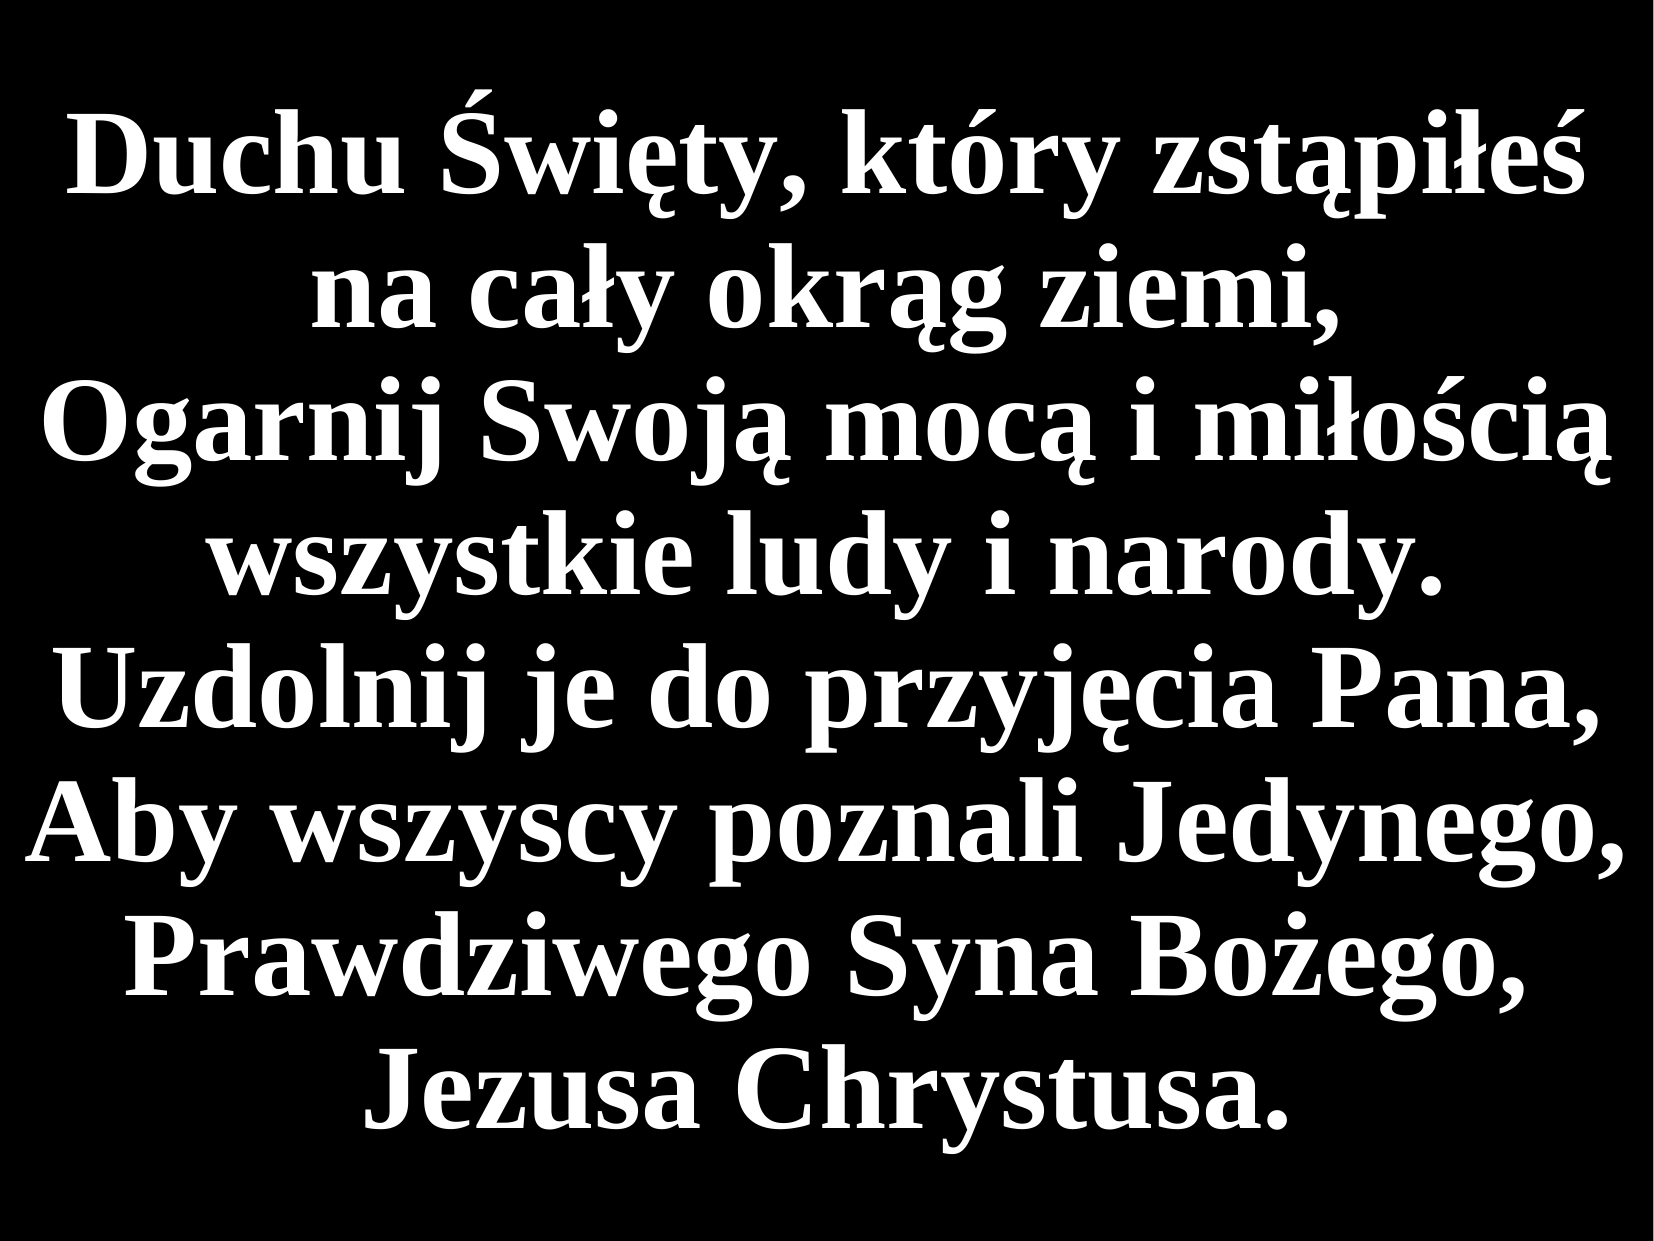

# Duchu Święty, który zstąpiłeś na cały okrąg ziemi, Ogarnij Swoją mocą i miłością wszystkie ludy i narody. Uzdolnij je do przyjęcia Pana, Aby wszyscy poznali Jedynego, Prawdziwego Syna Bożego, Jezusa Chrystusa.